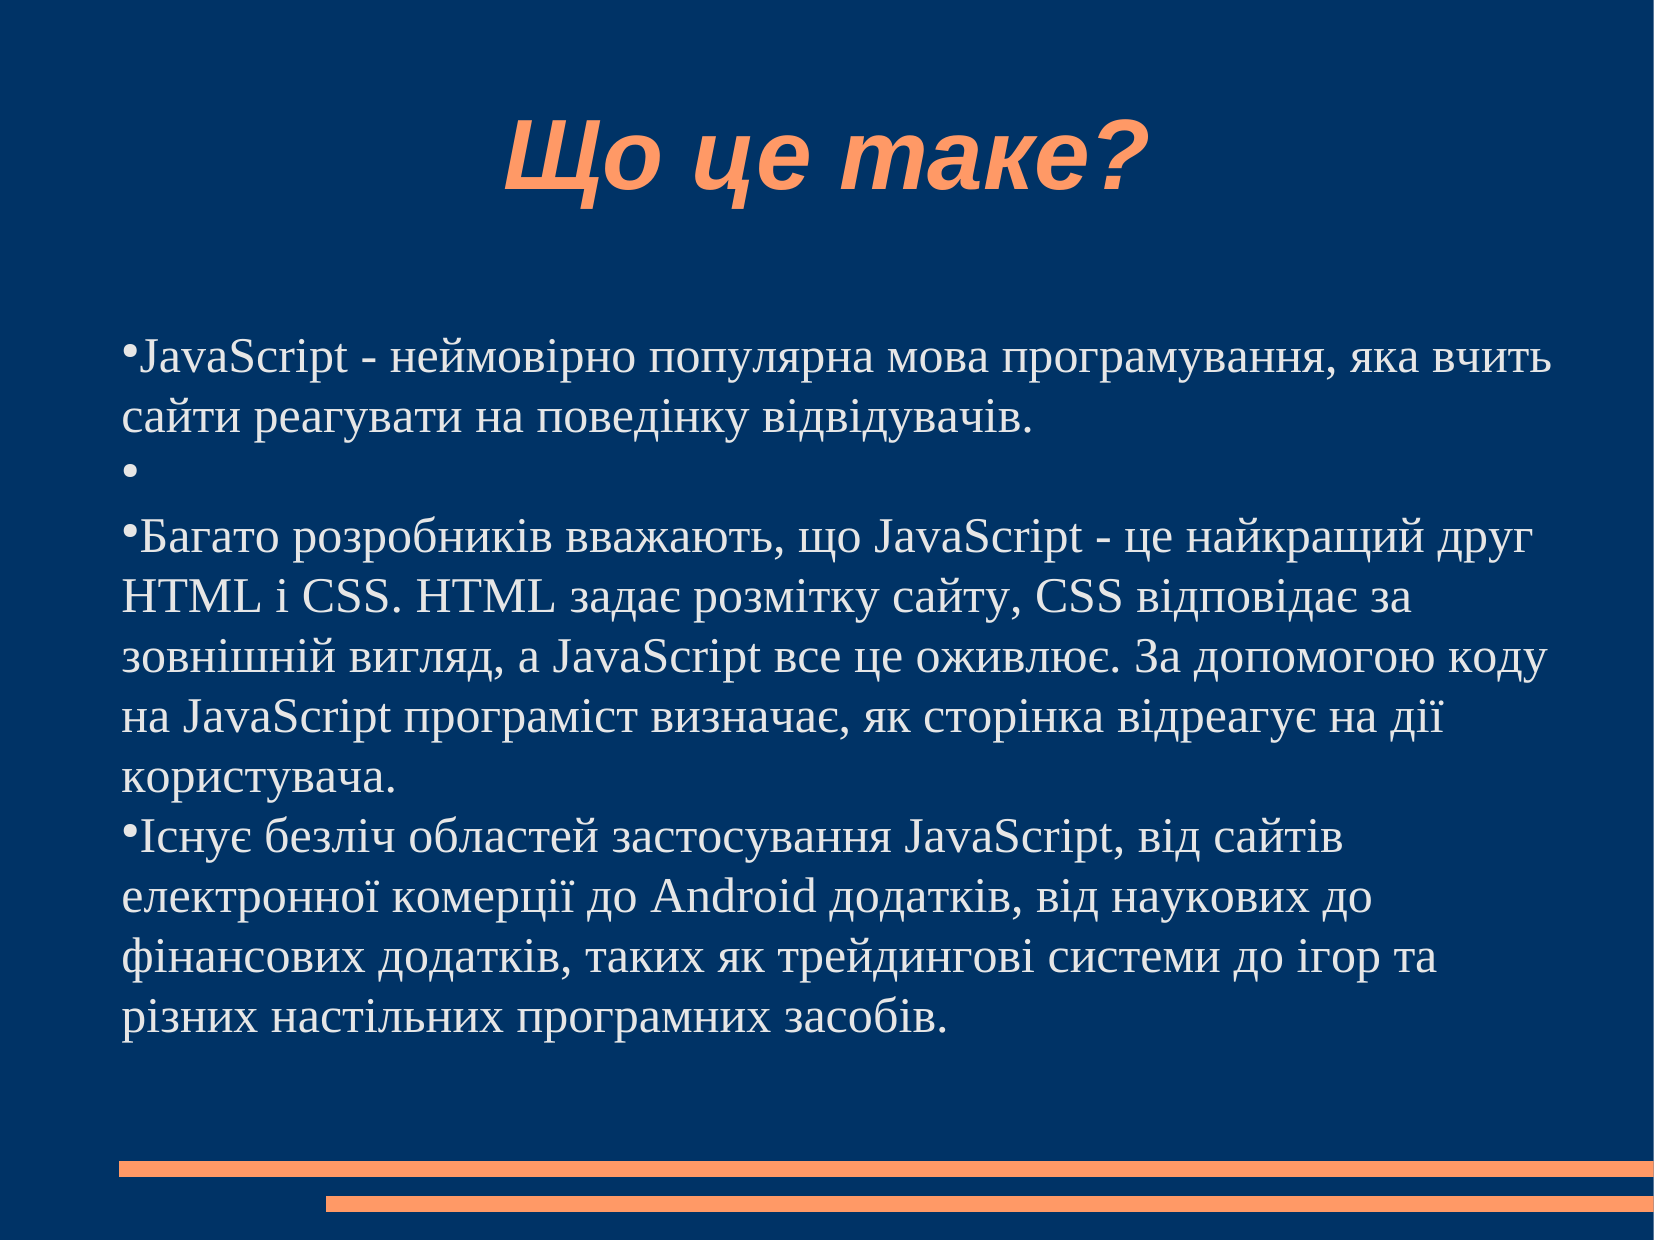

# Що це таке?
JavaScript - неймовірно популярна мова програмування, яка вчить сайти реагувати на поведінку відвідувачів.
Багато розробників вважають, що JavaScript - це найкращий друг HTML і CSS. HTML задає розмітку сайту, CSS відповідає за зовнішній вигляд, а JavaScript все це оживлює. За допомогою коду на JavaScript програміст визначає, як сторінка відреагує на дії користувача.
Існує безліч областей застосування JavaScript, від сайтів електронної комерції до Android додатків, від наукових до фінансових додатків, таких як трейдингові системи до ігор та різних настільних програмних засобів.